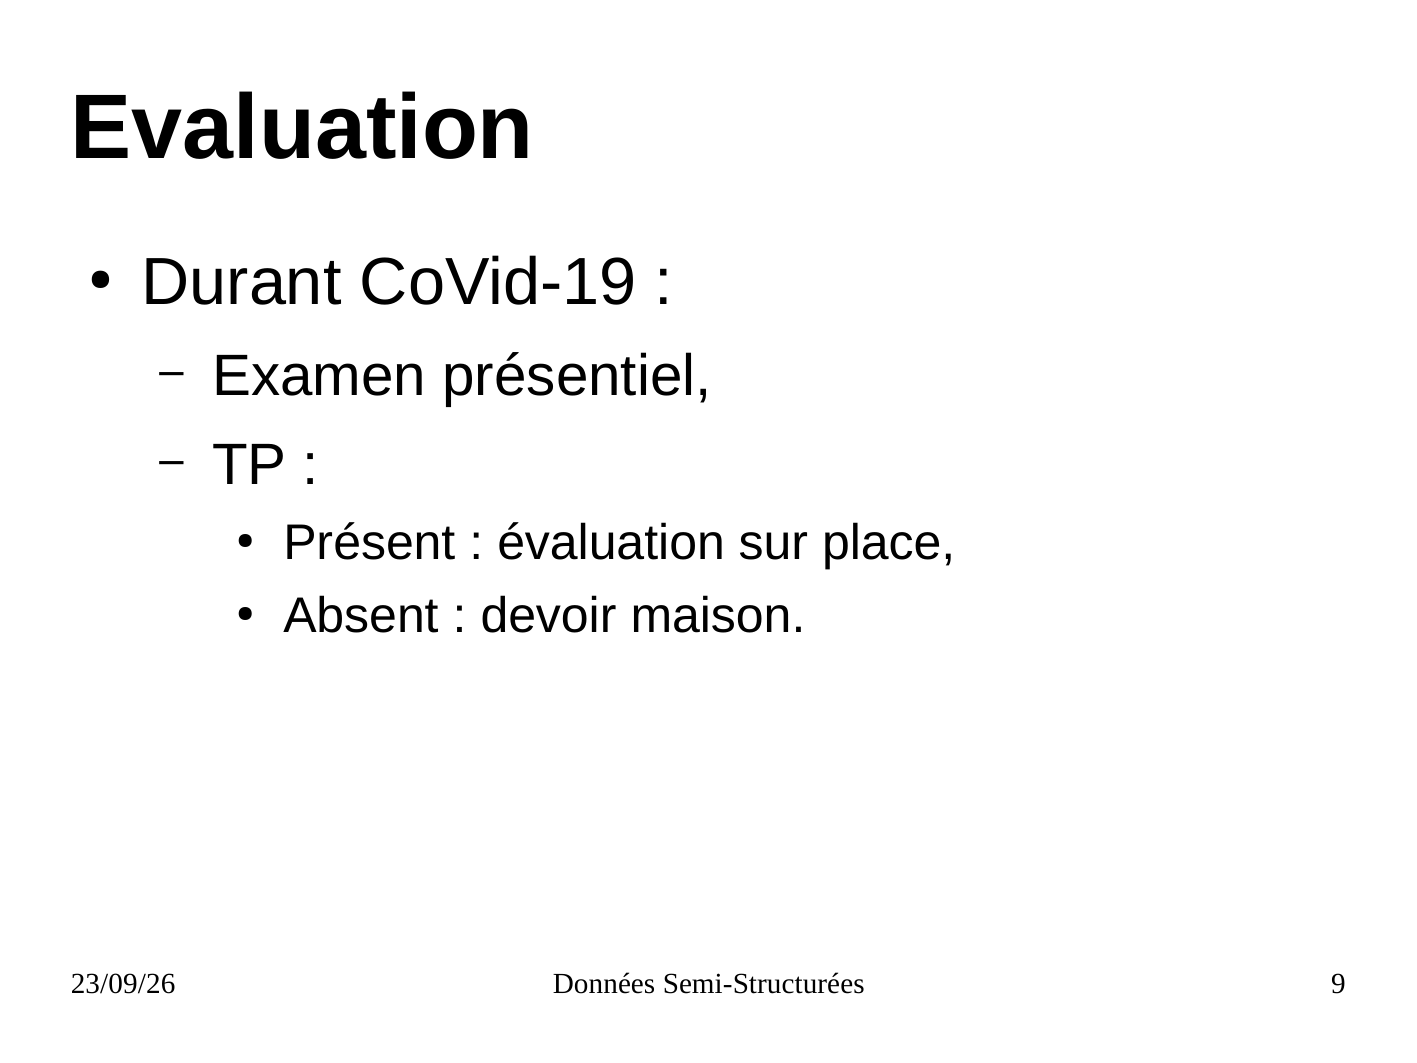

# Evaluation
Durant CoVid-19 :
Examen présentiel,
TP :
Présent : évaluation sur place,
Absent : devoir maison.
Données Semi-Structurées
9